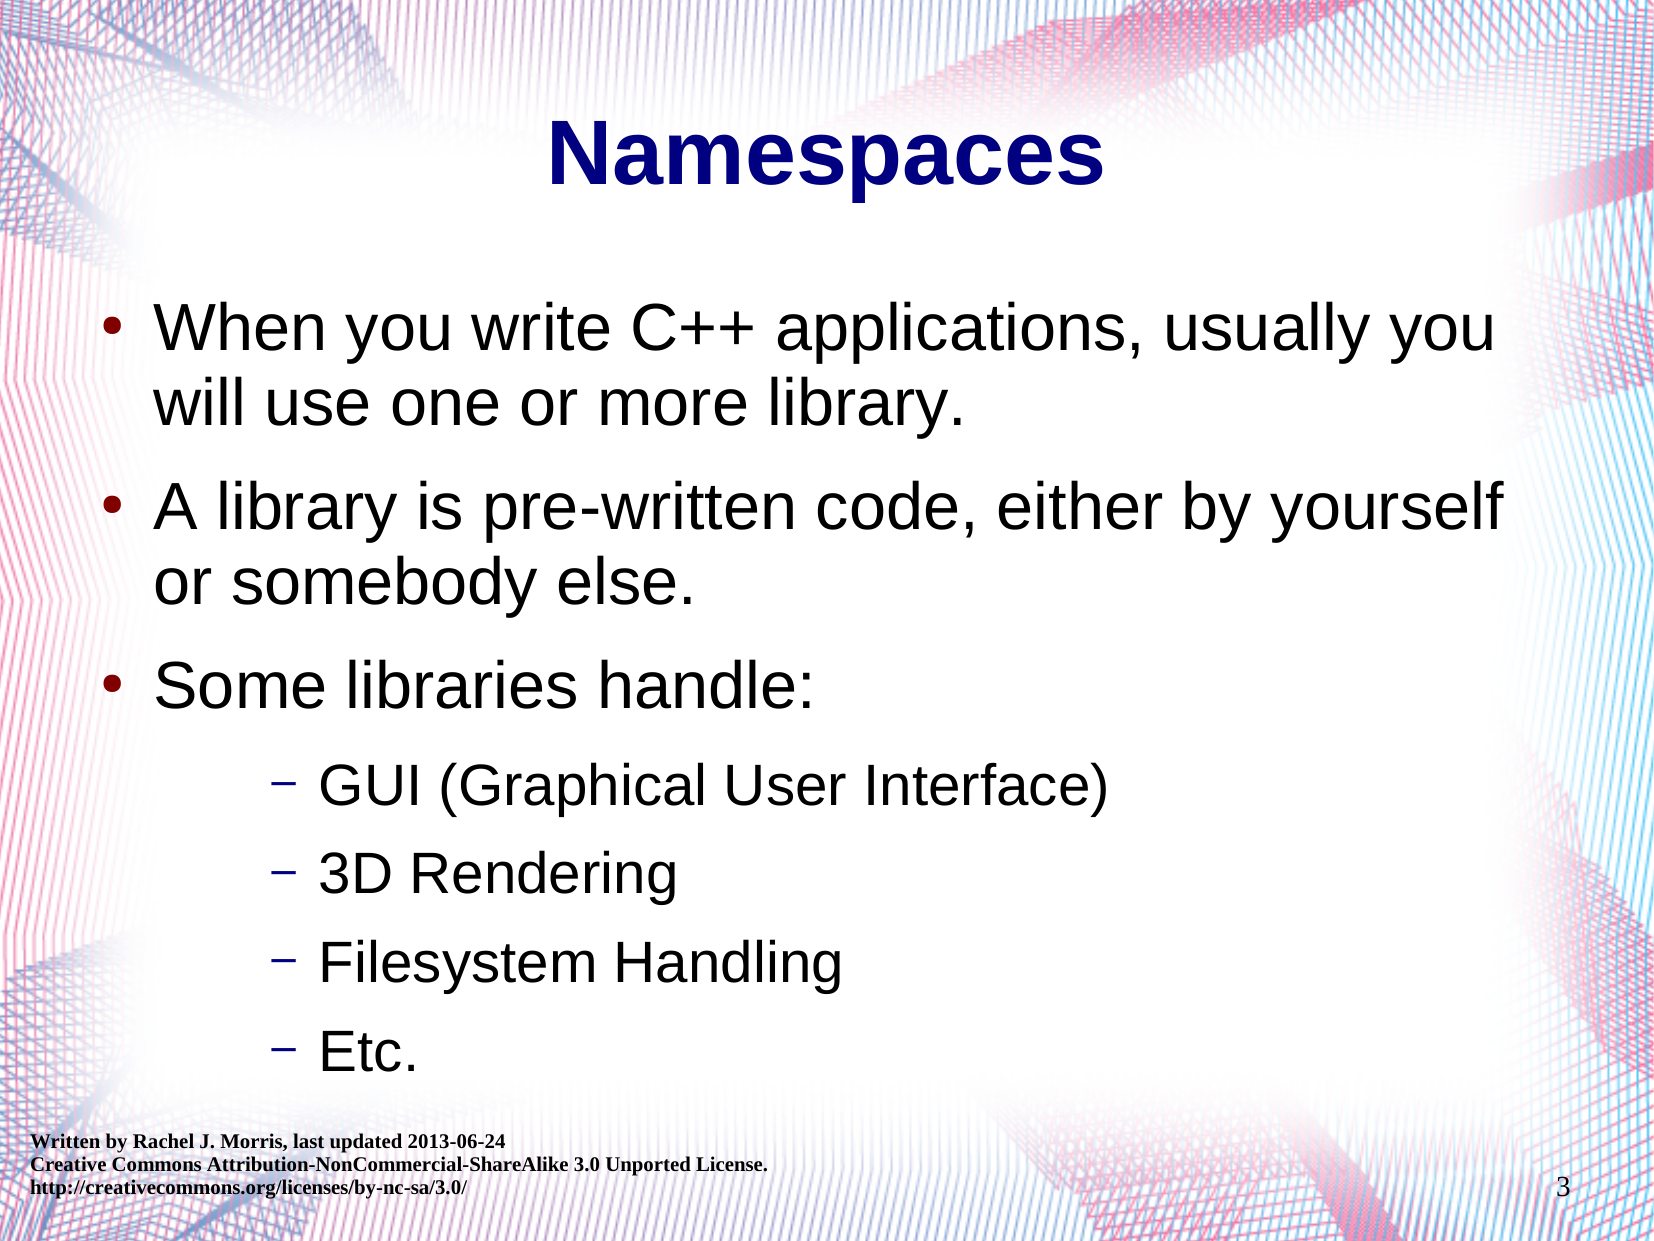

# Namespaces
When you write C++ applications, usually you will use one or more library.
A library is pre-written code, either by yourself or somebody else.
Some libraries handle:
GUI (Graphical User Interface)
3D Rendering
Filesystem Handling
Etc.
3